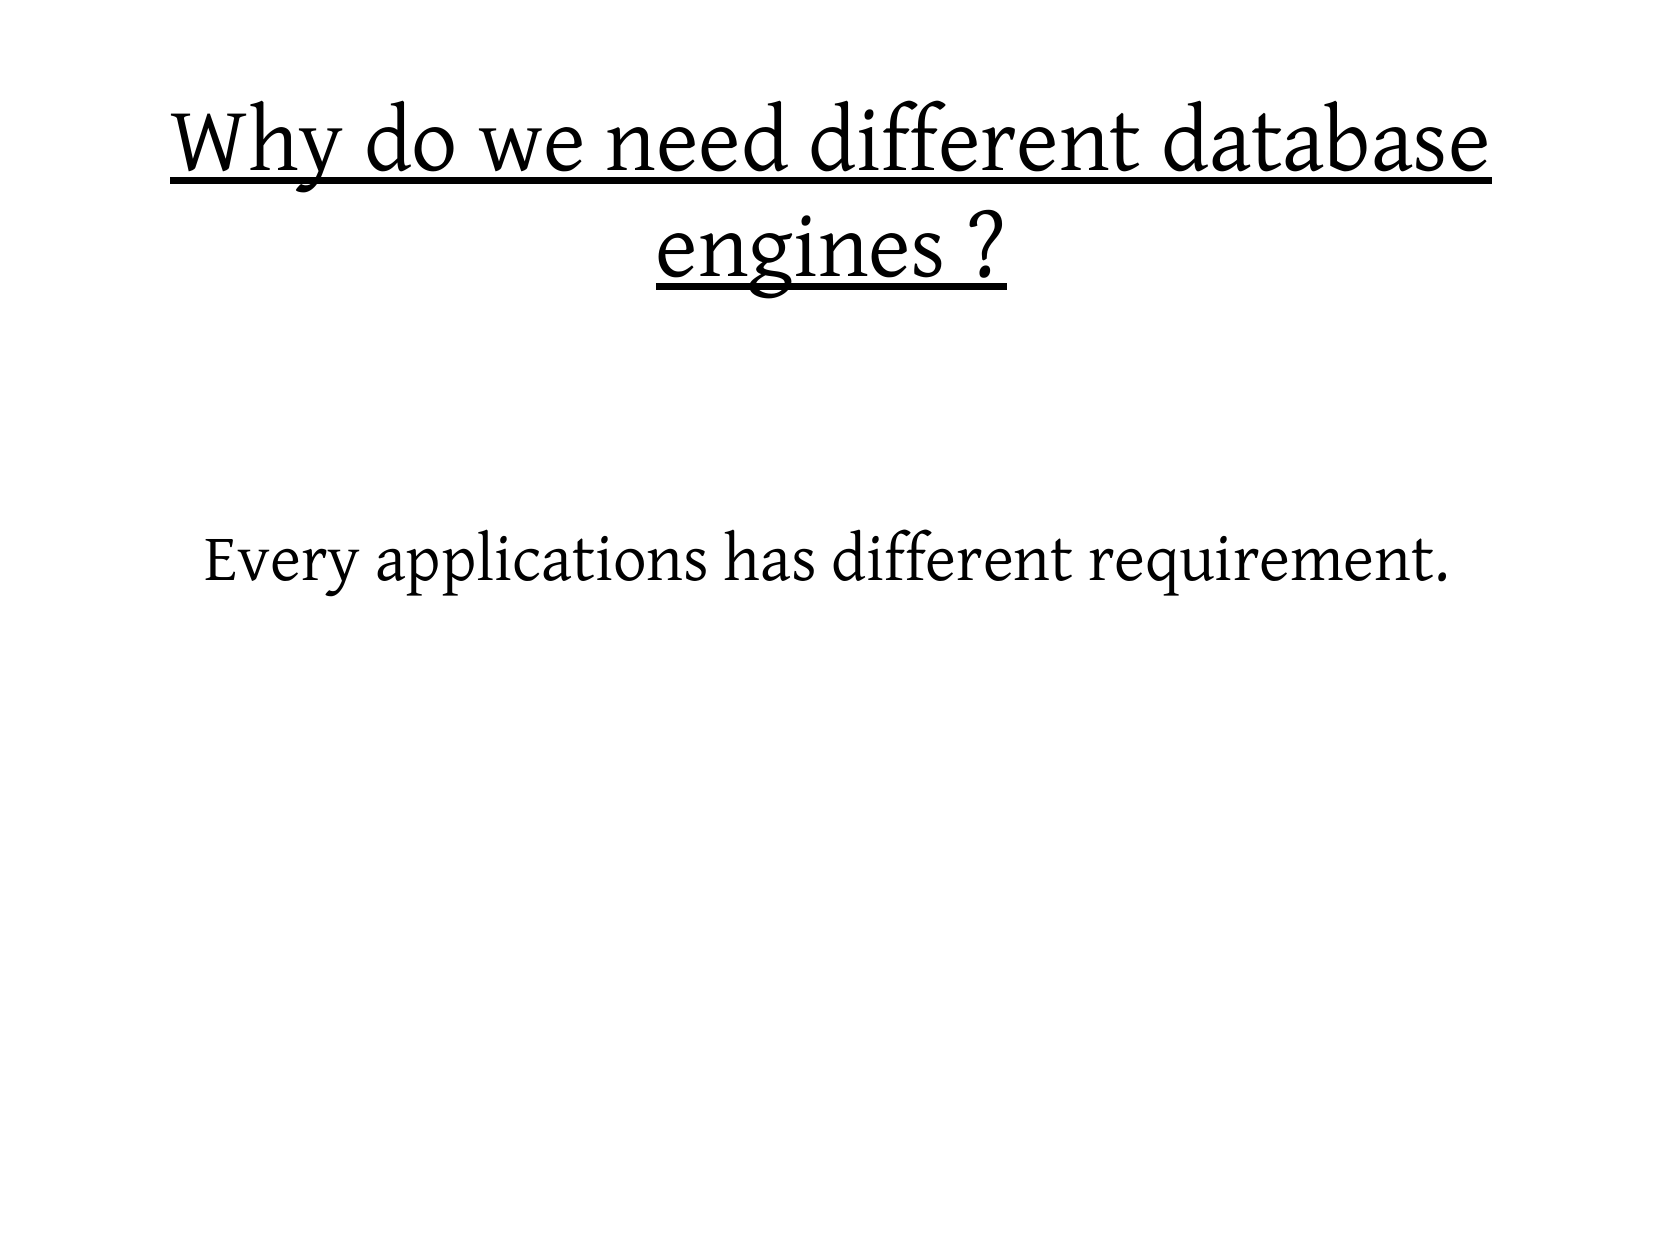

# Why do we need different database engines ?
Every applications has different requirement.